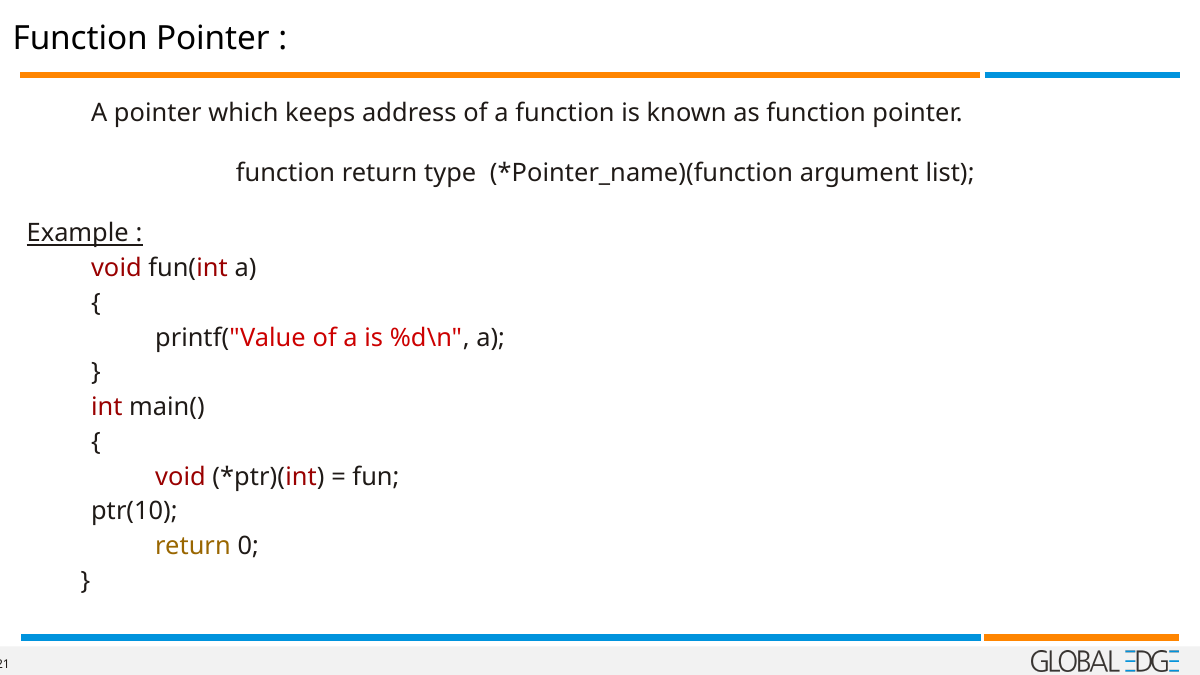

# Function Pointer :
 	A pointer which keeps address of a function is known as function pointer.
function return type (*Pointer_name)(function argument list);
Example :
 			void fun(int a)
 			{
 				 	printf("Value of a is %d\n", a);
 			}
 		int main()
 	{
 				 	void (*ptr)(int) = fun;
 	ptr(10);
 		 	return 0;
 }